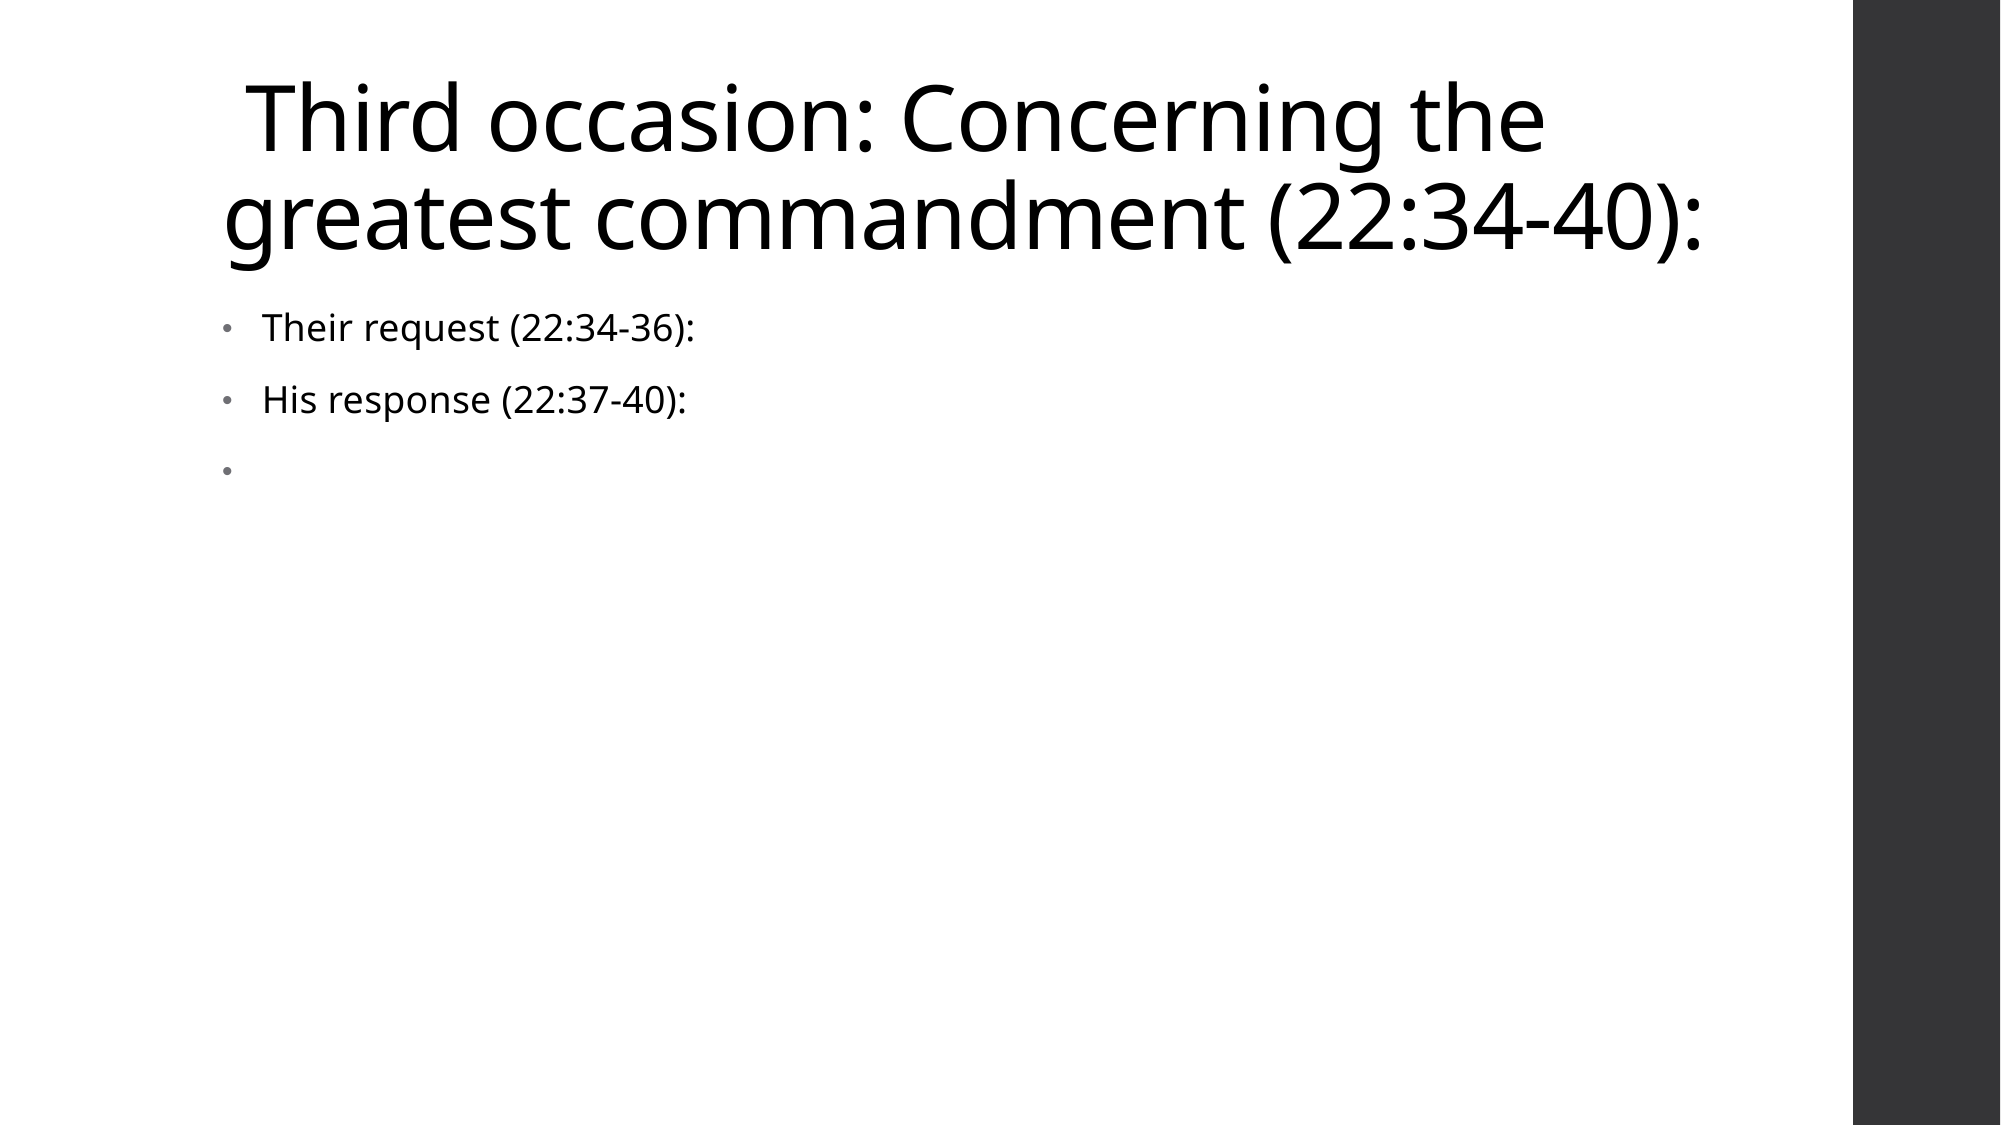

# Third occasion: Concerning the greatest commandment (22:34-40):
 Their request (22:34-36):
 His response (22:37-40):